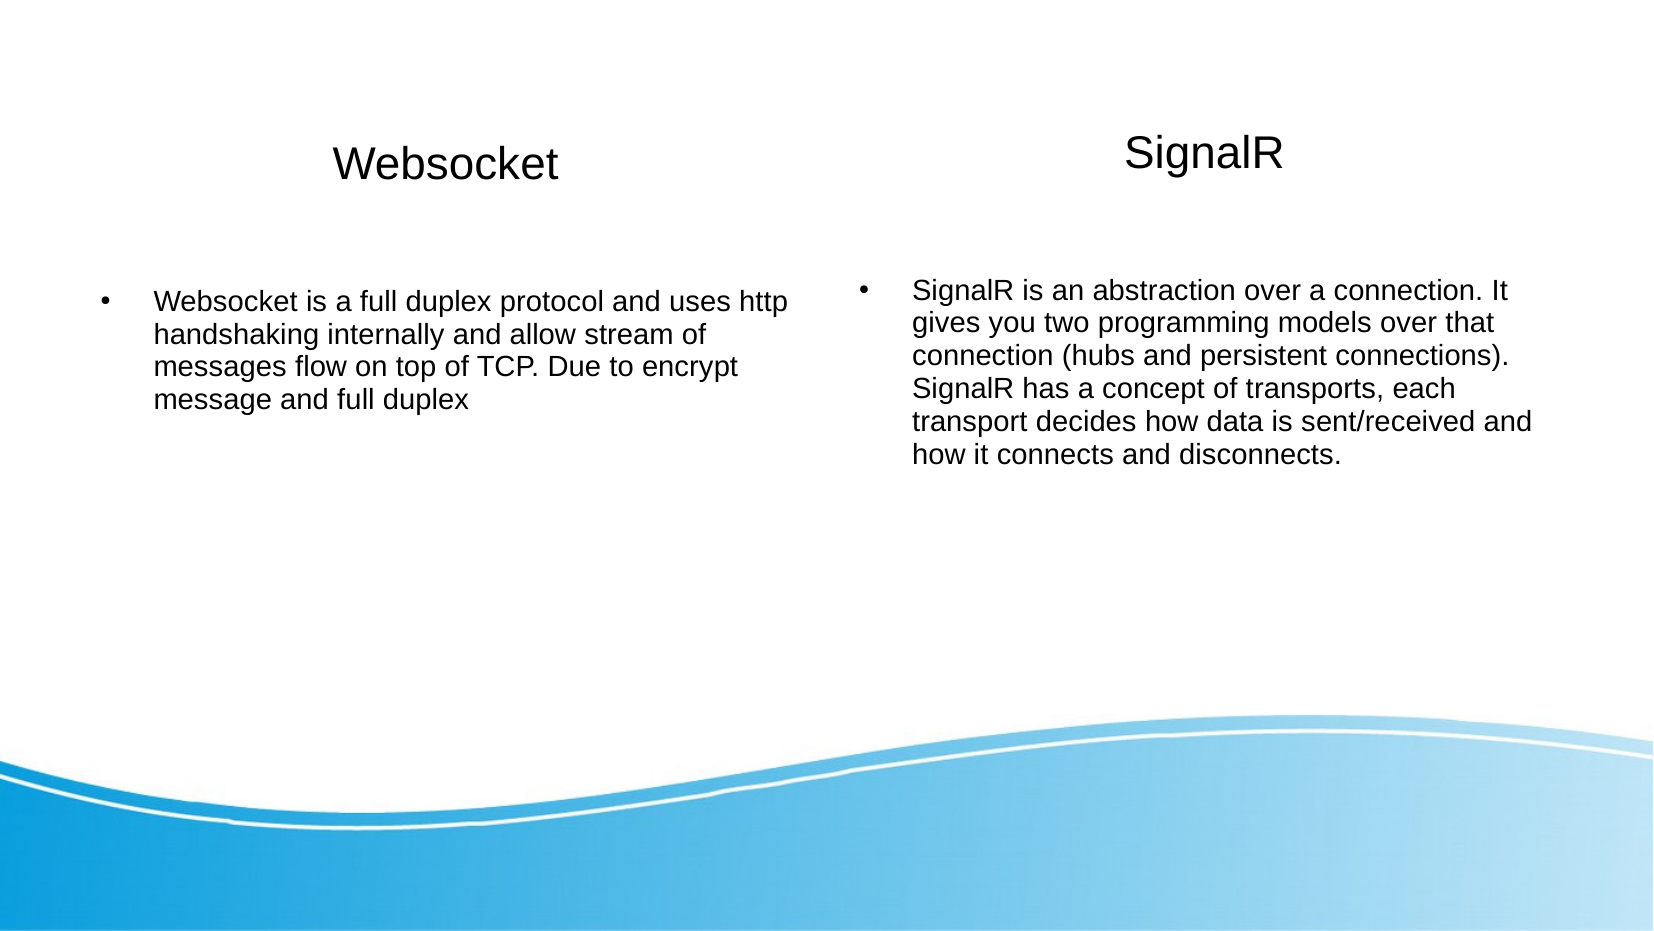

SignalR
SignalR is an abstraction over a connection. It gives you two programming models over that connection (hubs and persistent connections). SignalR has a concept of transports, each transport decides how data is sent/received and how it connects and disconnects.
# Websocket
Websocket is a full duplex protocol and uses http handshaking internally and allow stream of messages flow on top of TCP. Due to encrypt message and full duplex